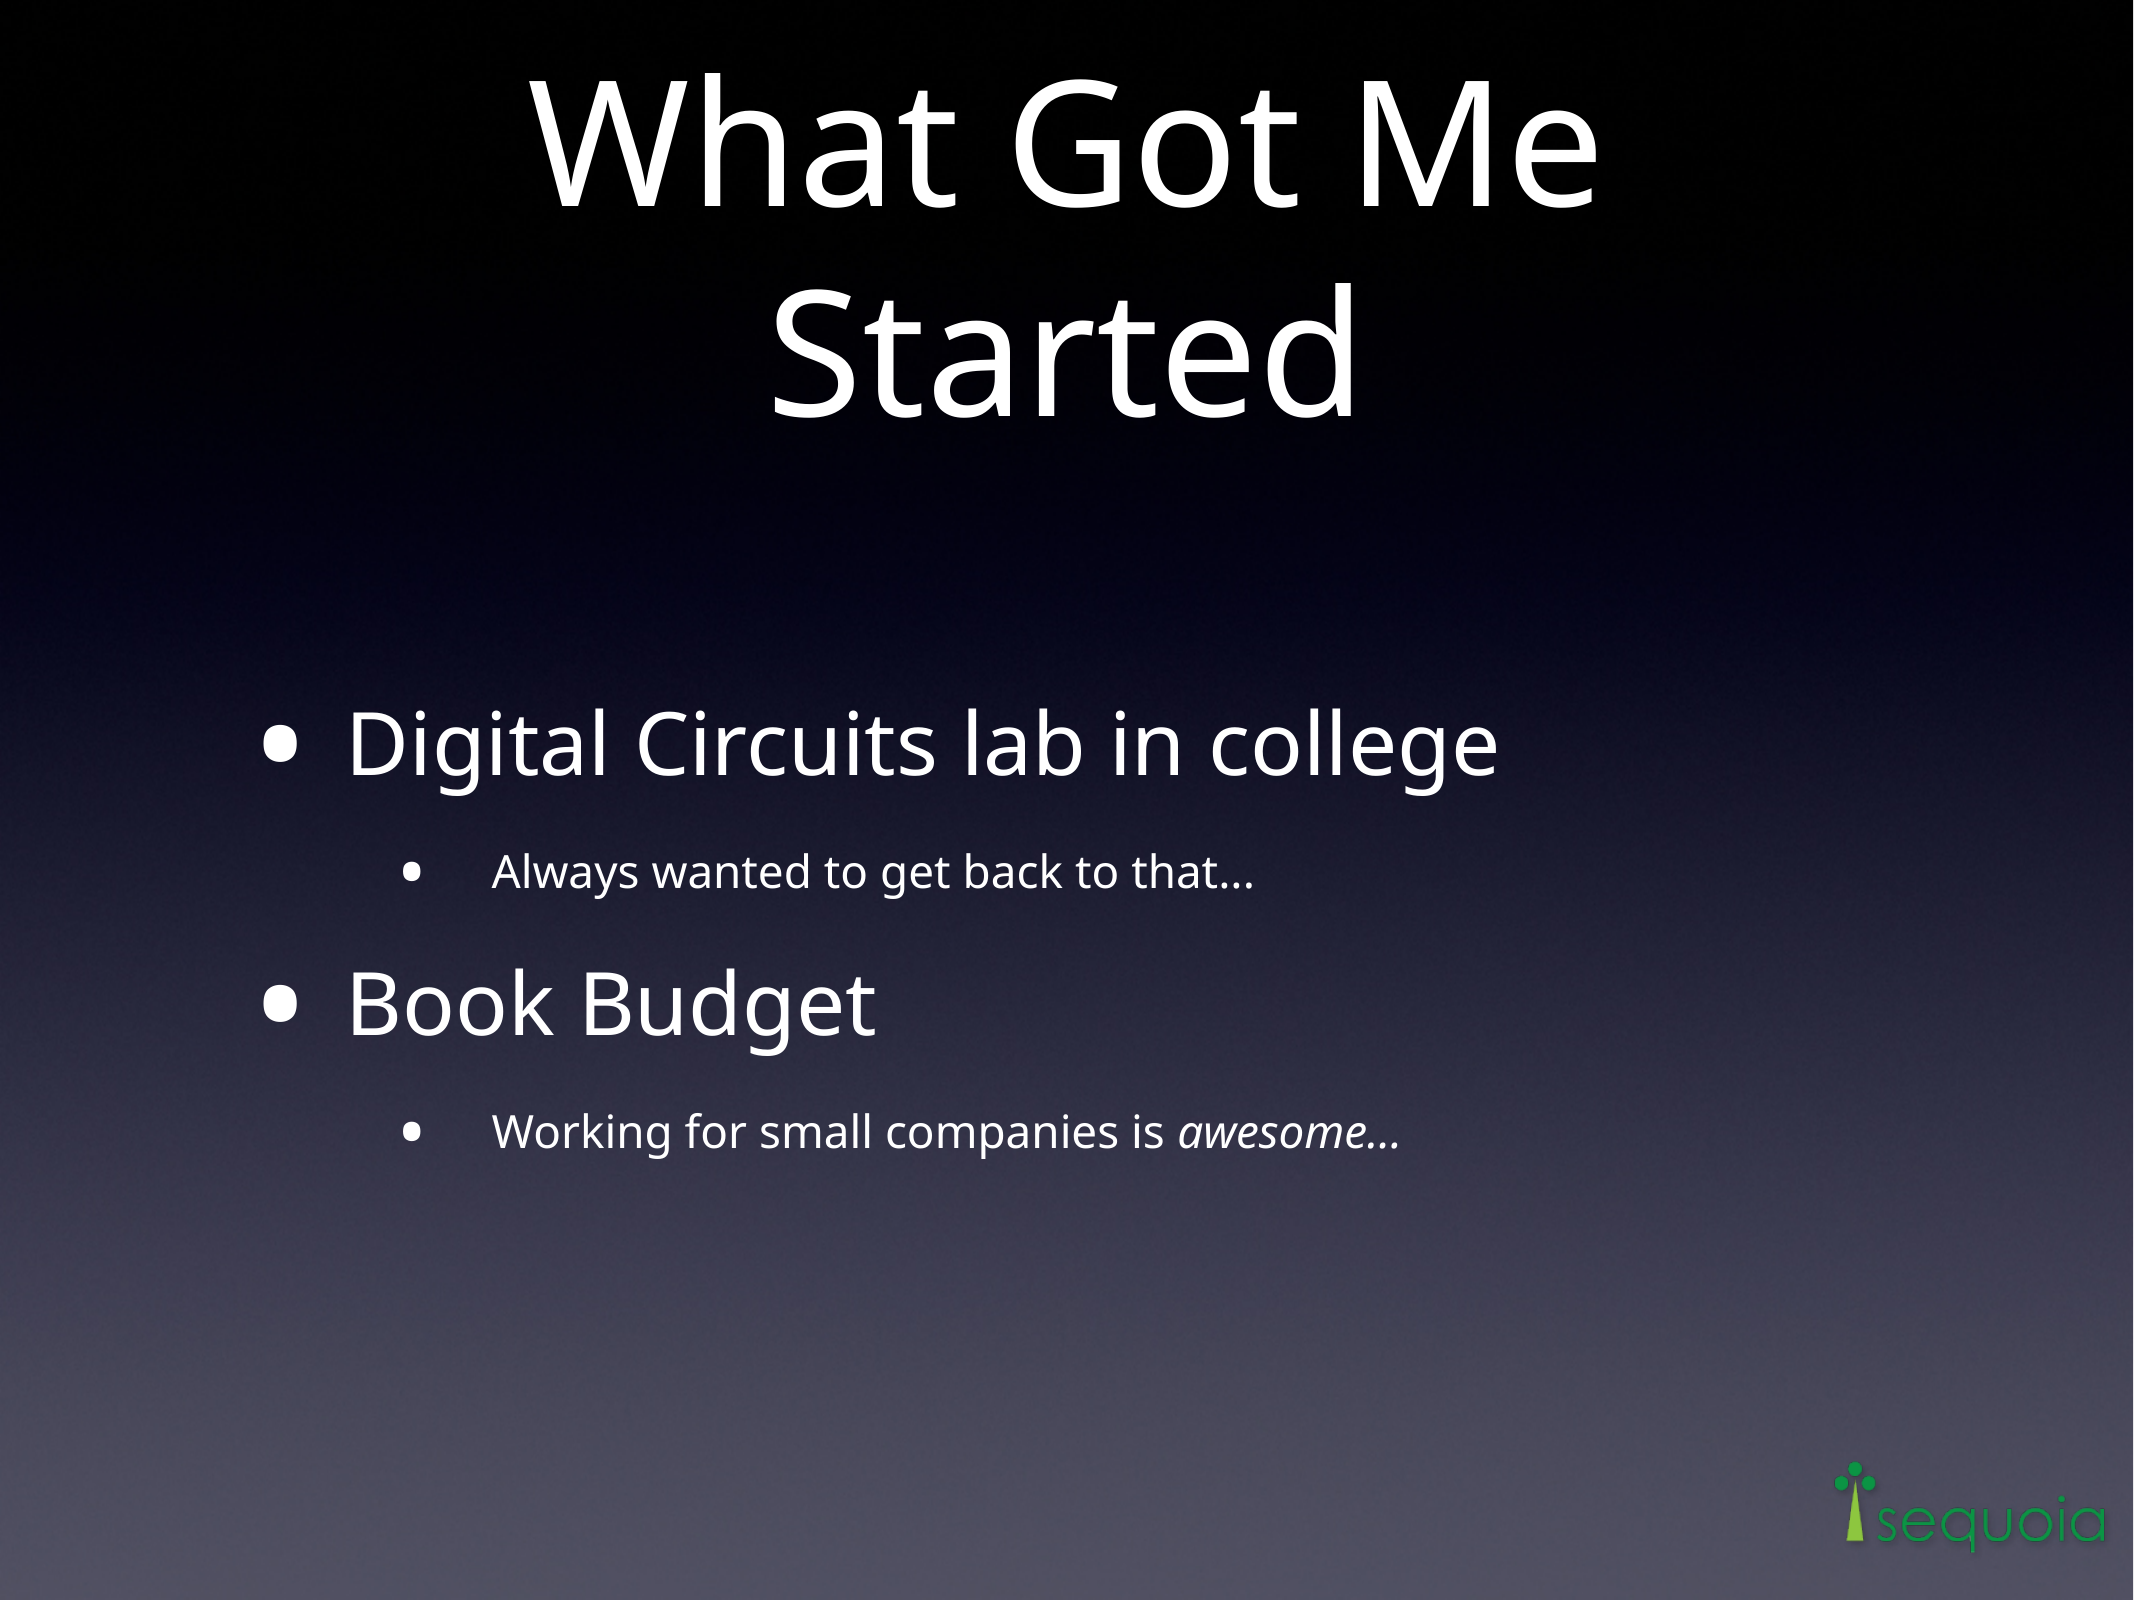

# What Got Me Started
Digital Circuits lab in college
Always wanted to get back to that...
Book Budget
Working for small companies is awesome...